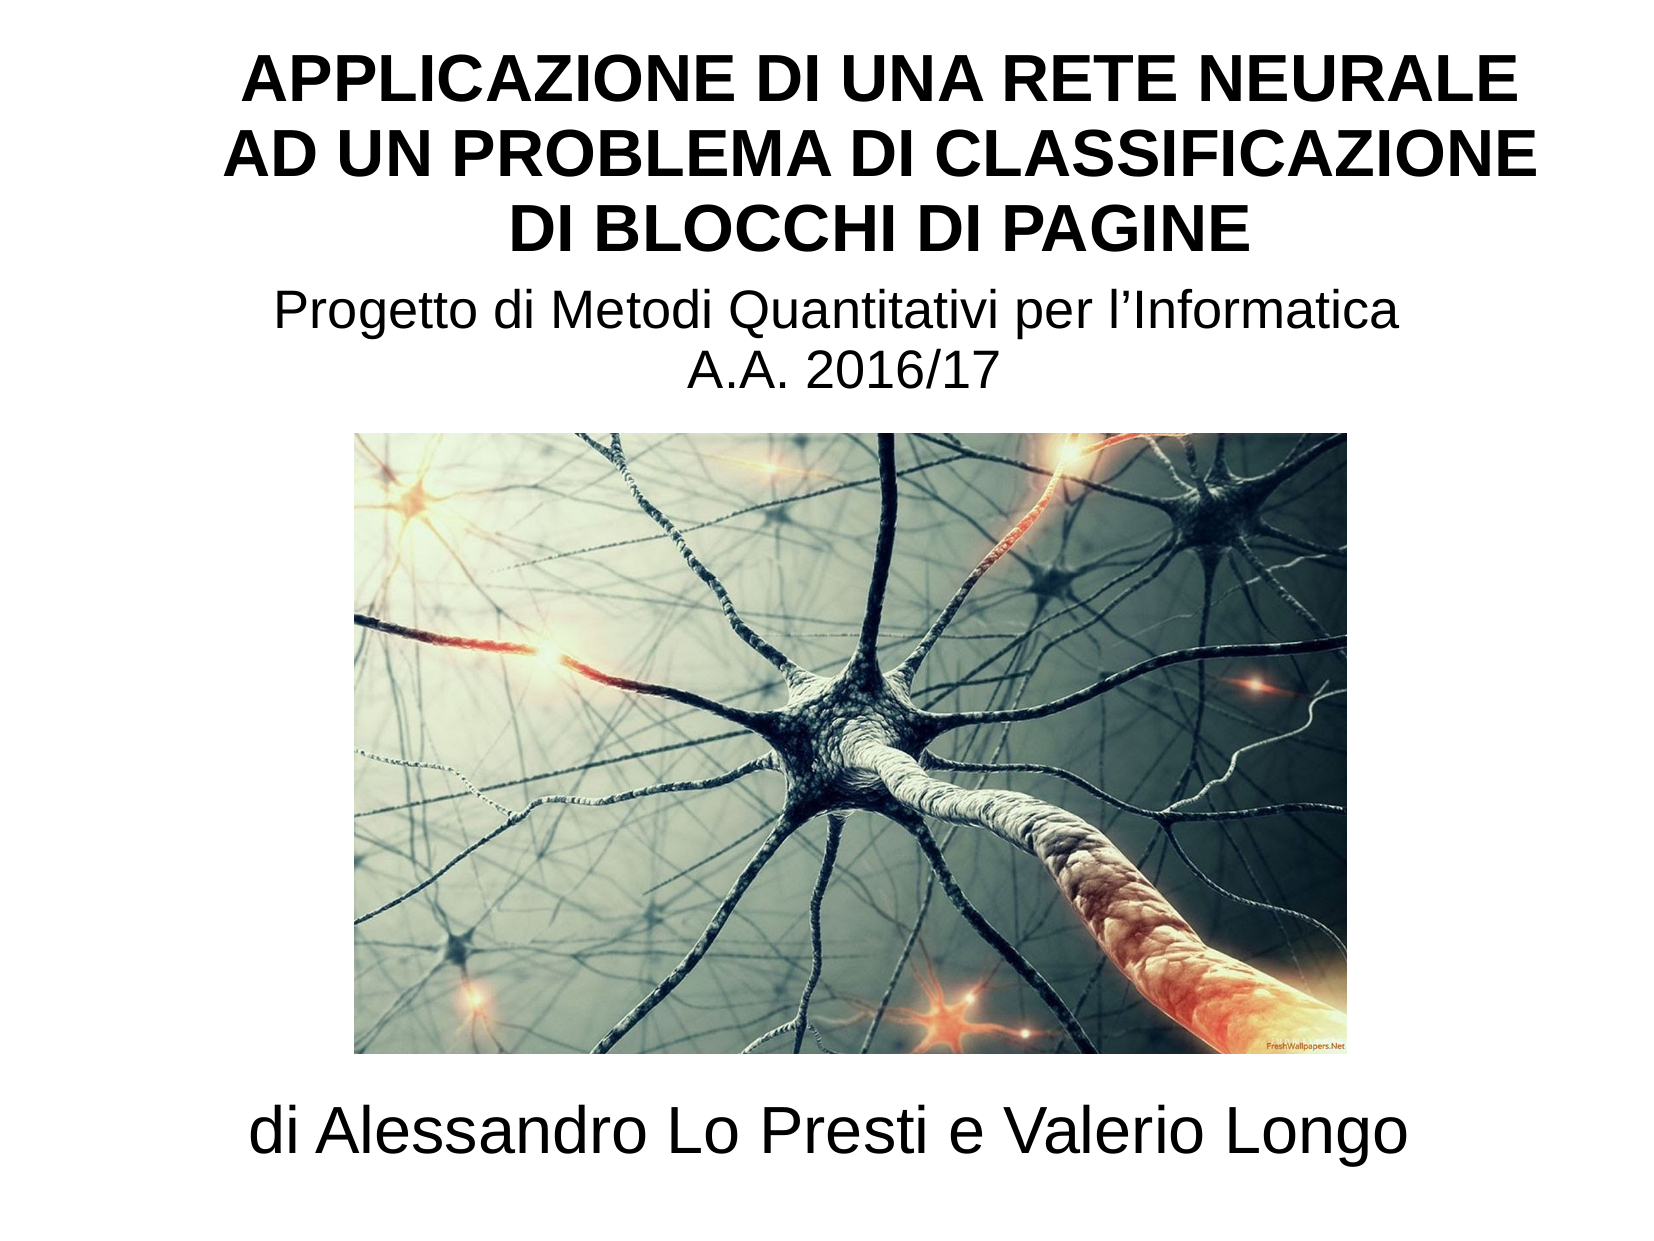

# APPLICAZIONE DI UNA RETE NEURALE AD UN PROBLEMA DI CLASSIFICAZIONE DI BLOCCHI DI PAGINE
Progetto di Metodi Quantitativi per l’Informatica
A.A. 2016/17
di Alessandro Lo Presti e Valerio Longo